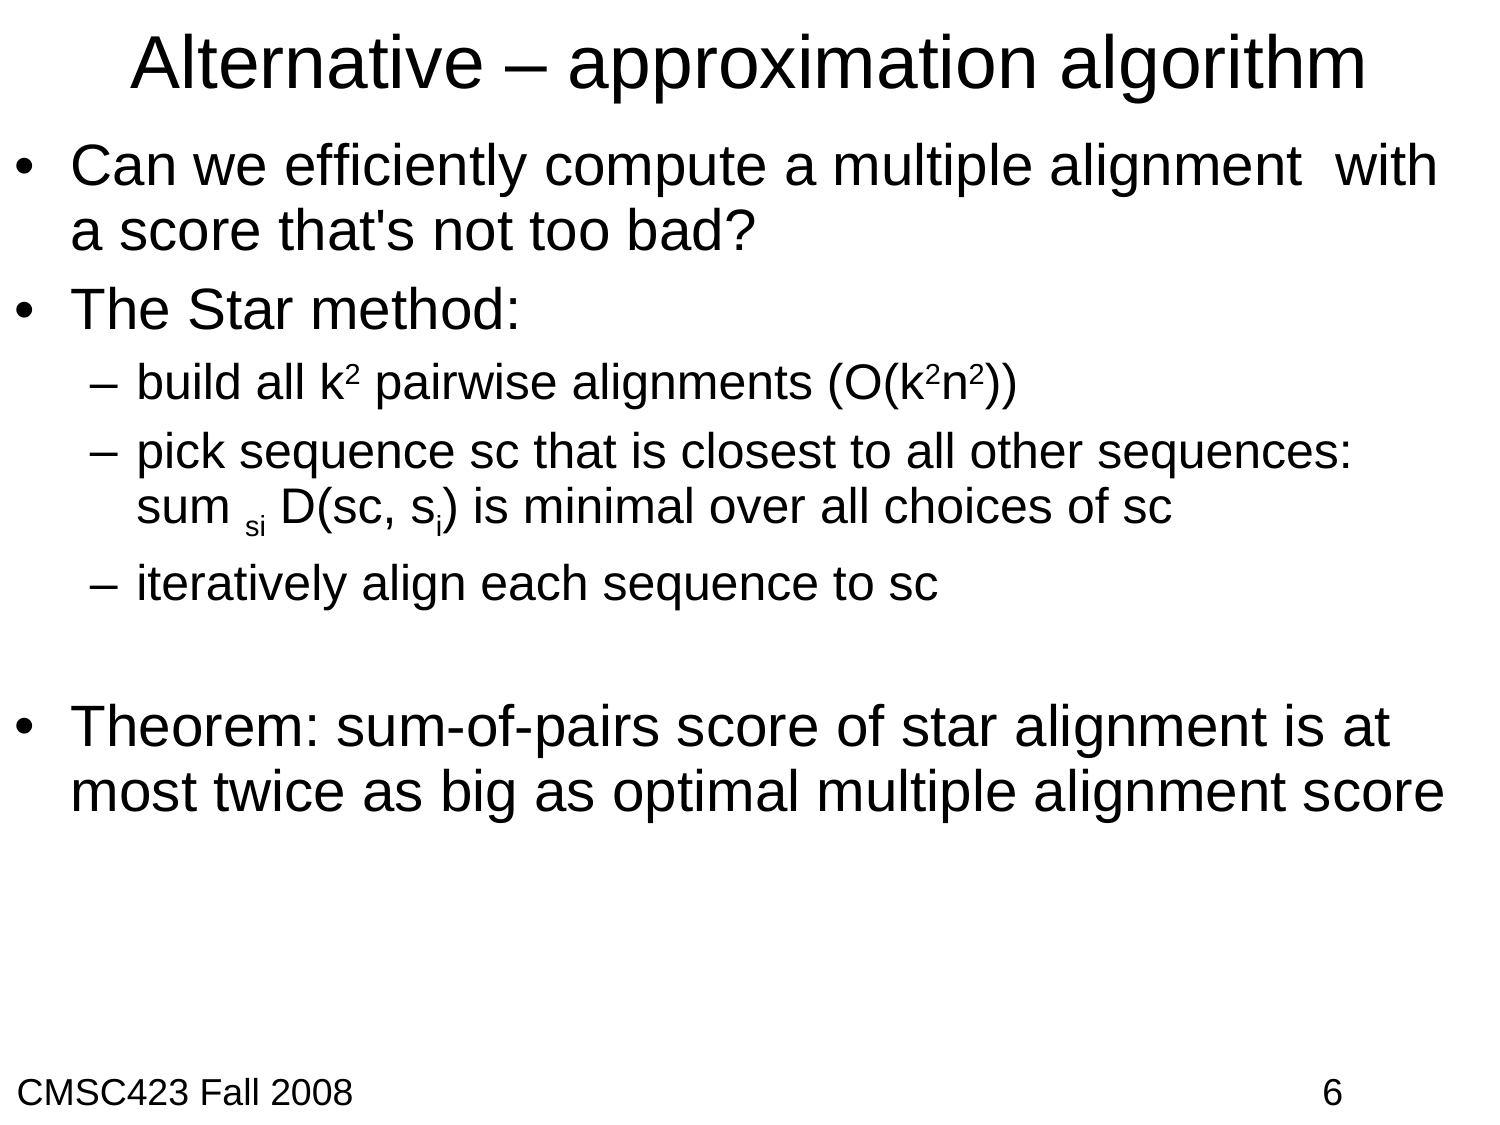

# Alternative – approximation algorithm
Can we efficiently compute a multiple alignment with a score that's not too bad?
The Star method:
build all k2 pairwise alignments (O(k2n2))
pick sequence sc that is closest to all other sequences:
sum si D(sc, si) is minimal over all choices of sc
iteratively align each sequence to sc
Theorem: sum-of-pairs score of star alignment is at most twice as big as optimal multiple alignment score
CMSC423 Fall 2008
6